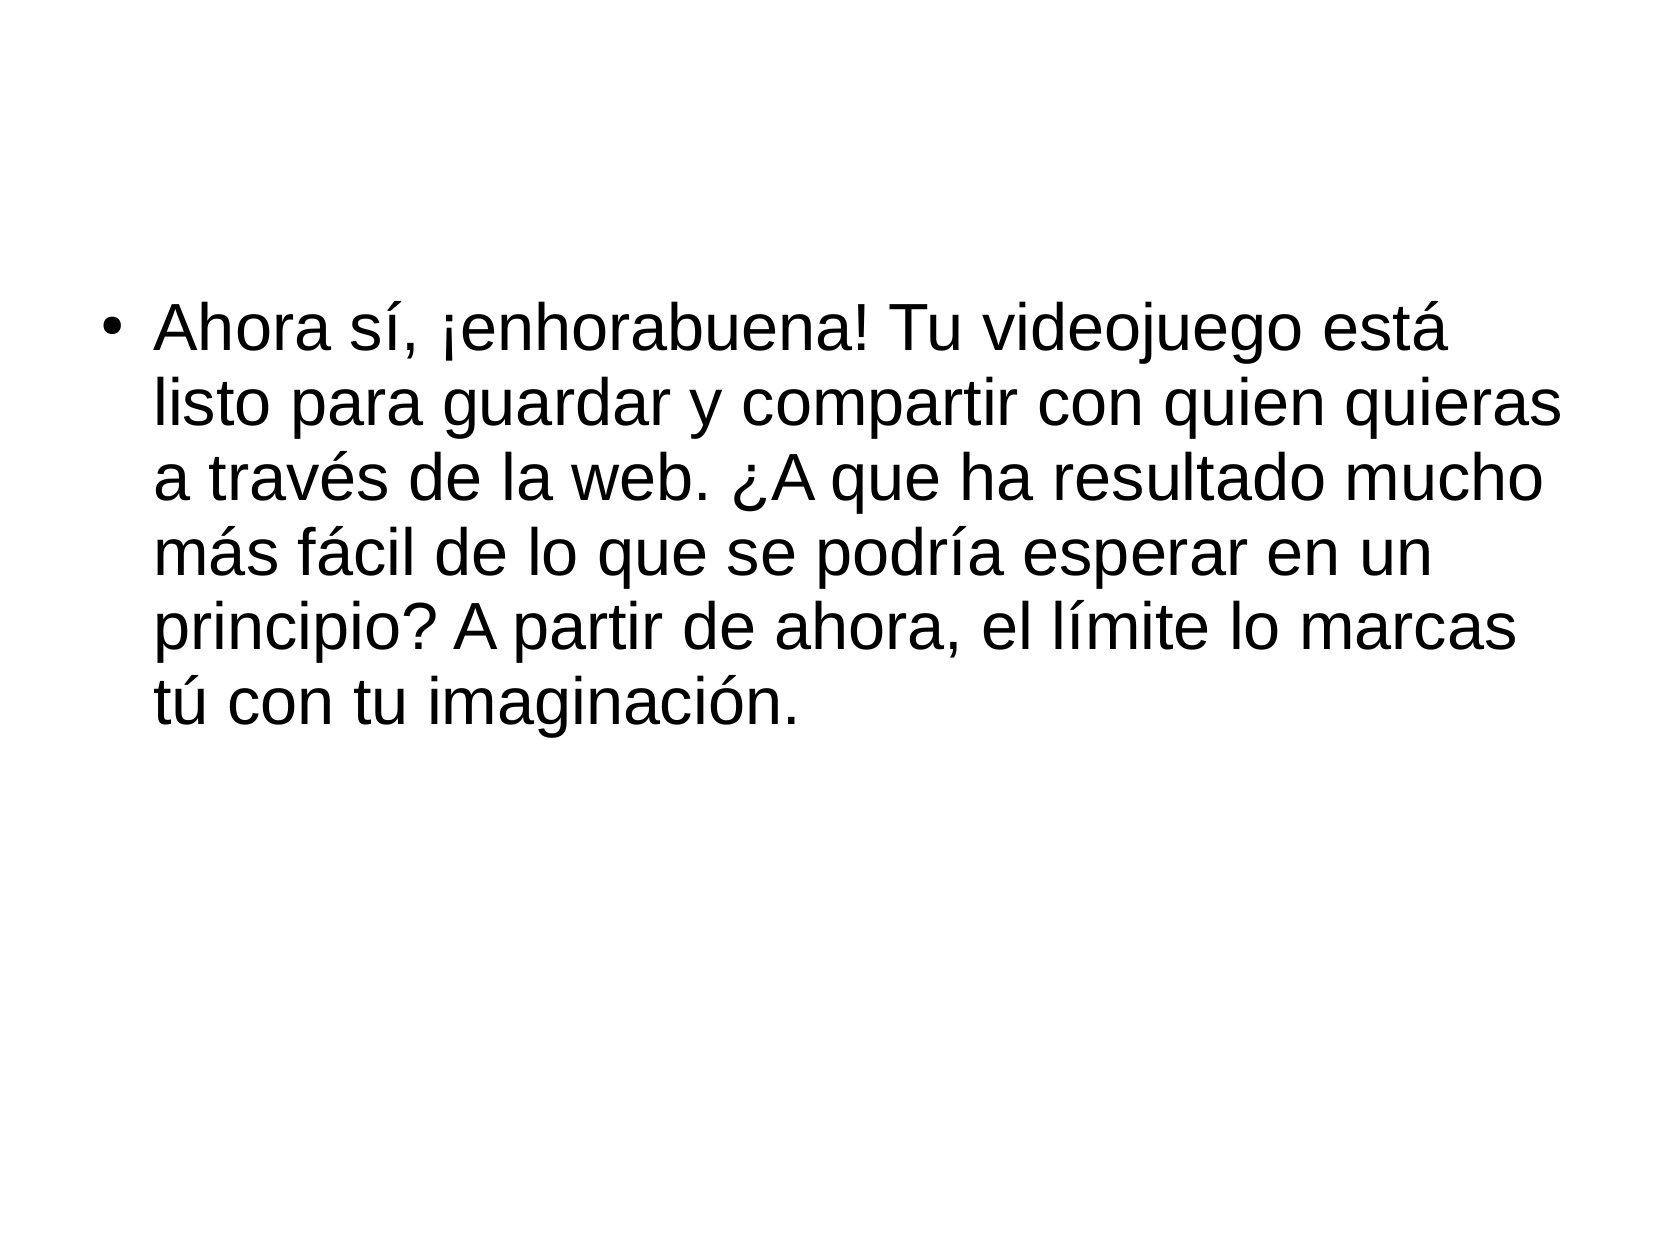

# Ahora sí, ¡enhorabuena! Tu videojuego está listo para guardar y compartir con quien quieras a través de la web. ¿A que ha resultado mucho más fácil de lo que se podría esperar en un principio? A partir de ahora, el límite lo marcas tú con tu imaginación.